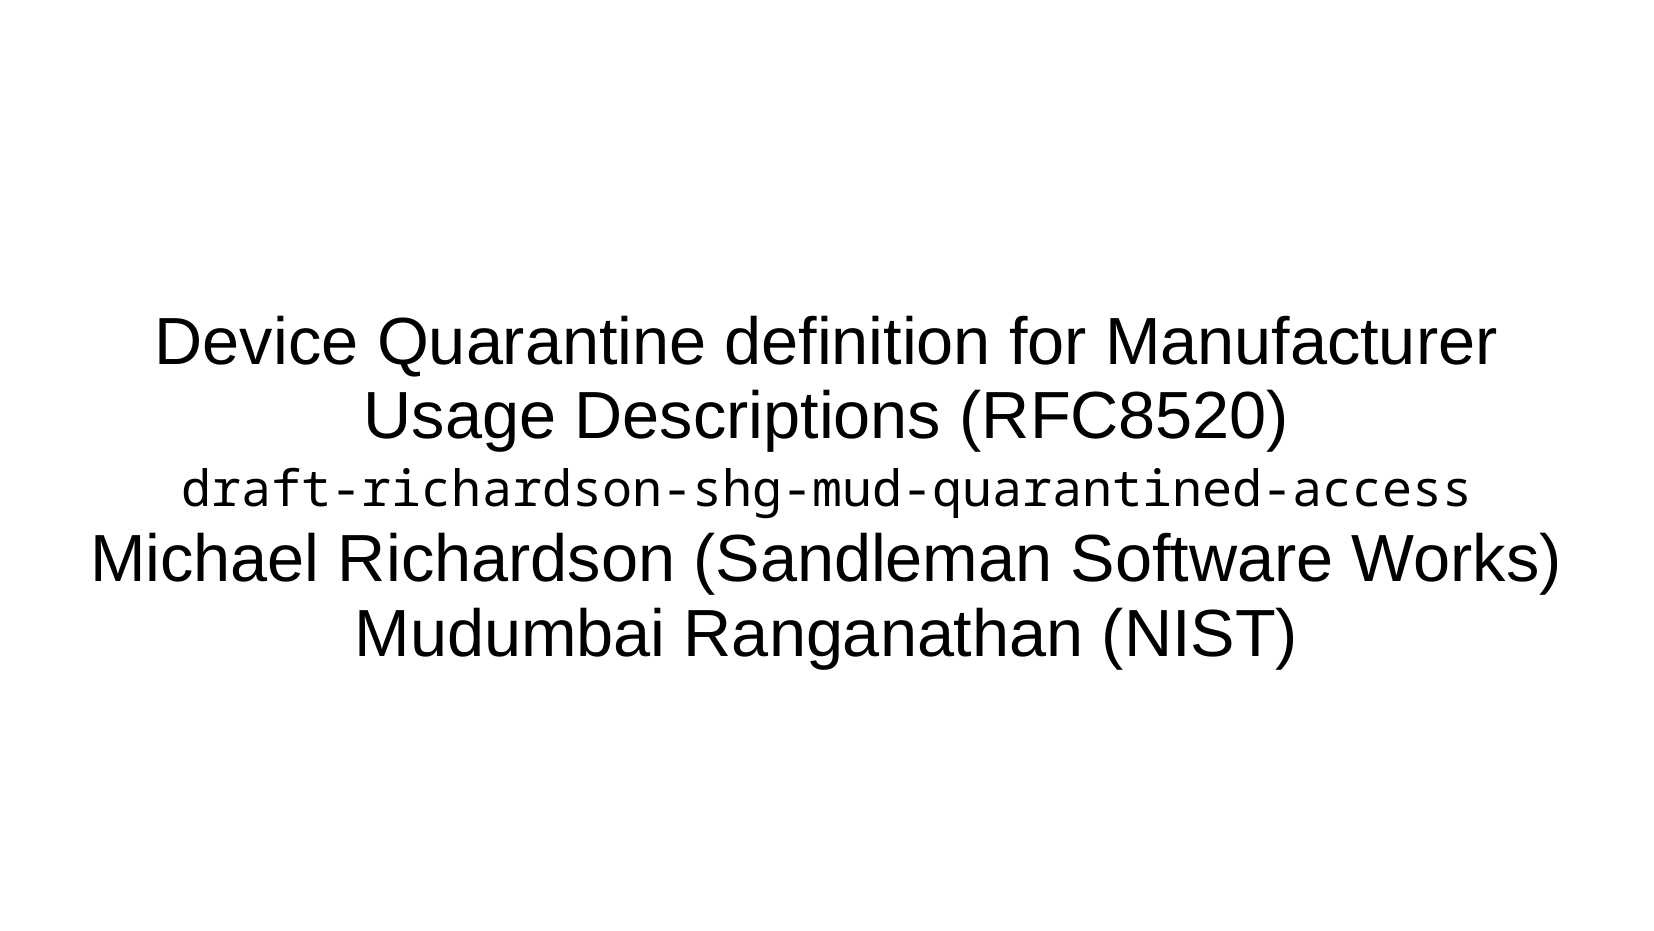

# Device Quarantine definition for Manufacturer Usage Descriptions (RFC8520)
draft-richardson-shg-mud-quarantined-access
Michael Richardson (Sandleman Software Works)
Mudumbai Ranganathan (NIST)